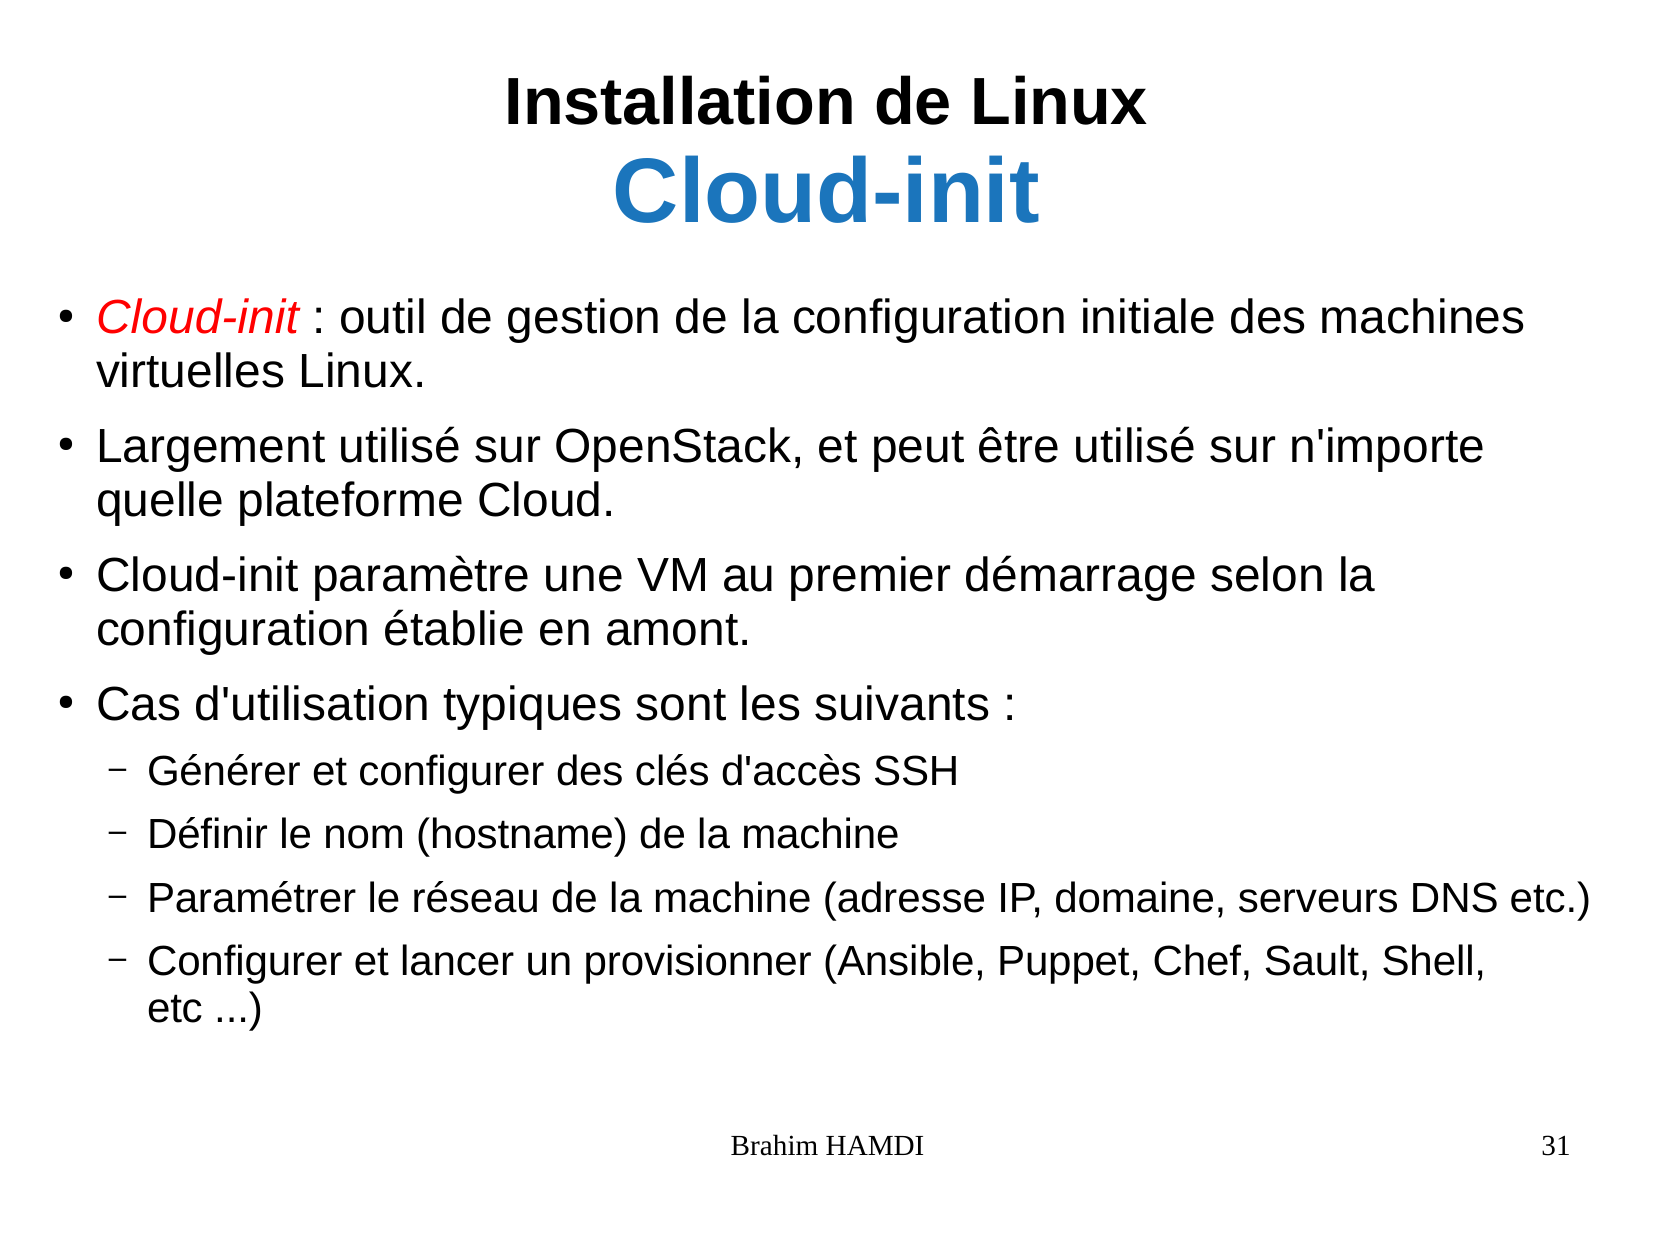

# Installation de Linux Cloud-init
Cloud-init : outil de gestion de la configuration initiale des machines virtuelles Linux.
Largement utilisé sur OpenStack, et peut être utilisé sur n'importe quelle plateforme Cloud.
Cloud-init paramètre une VM au premier démarrage selon la configuration établie en amont.
Cas d'utilisation typiques sont les suivants :
Générer et configurer des clés d'accès SSH
Définir le nom (hostname) de la machine
Paramétrer le réseau de la machine (adresse IP, domaine, serveurs DNS etc.)
Configurer et lancer un provisionner (Ansible, Puppet, Chef, Sault, Shell, etc ...)
Brahim HAMDI
31